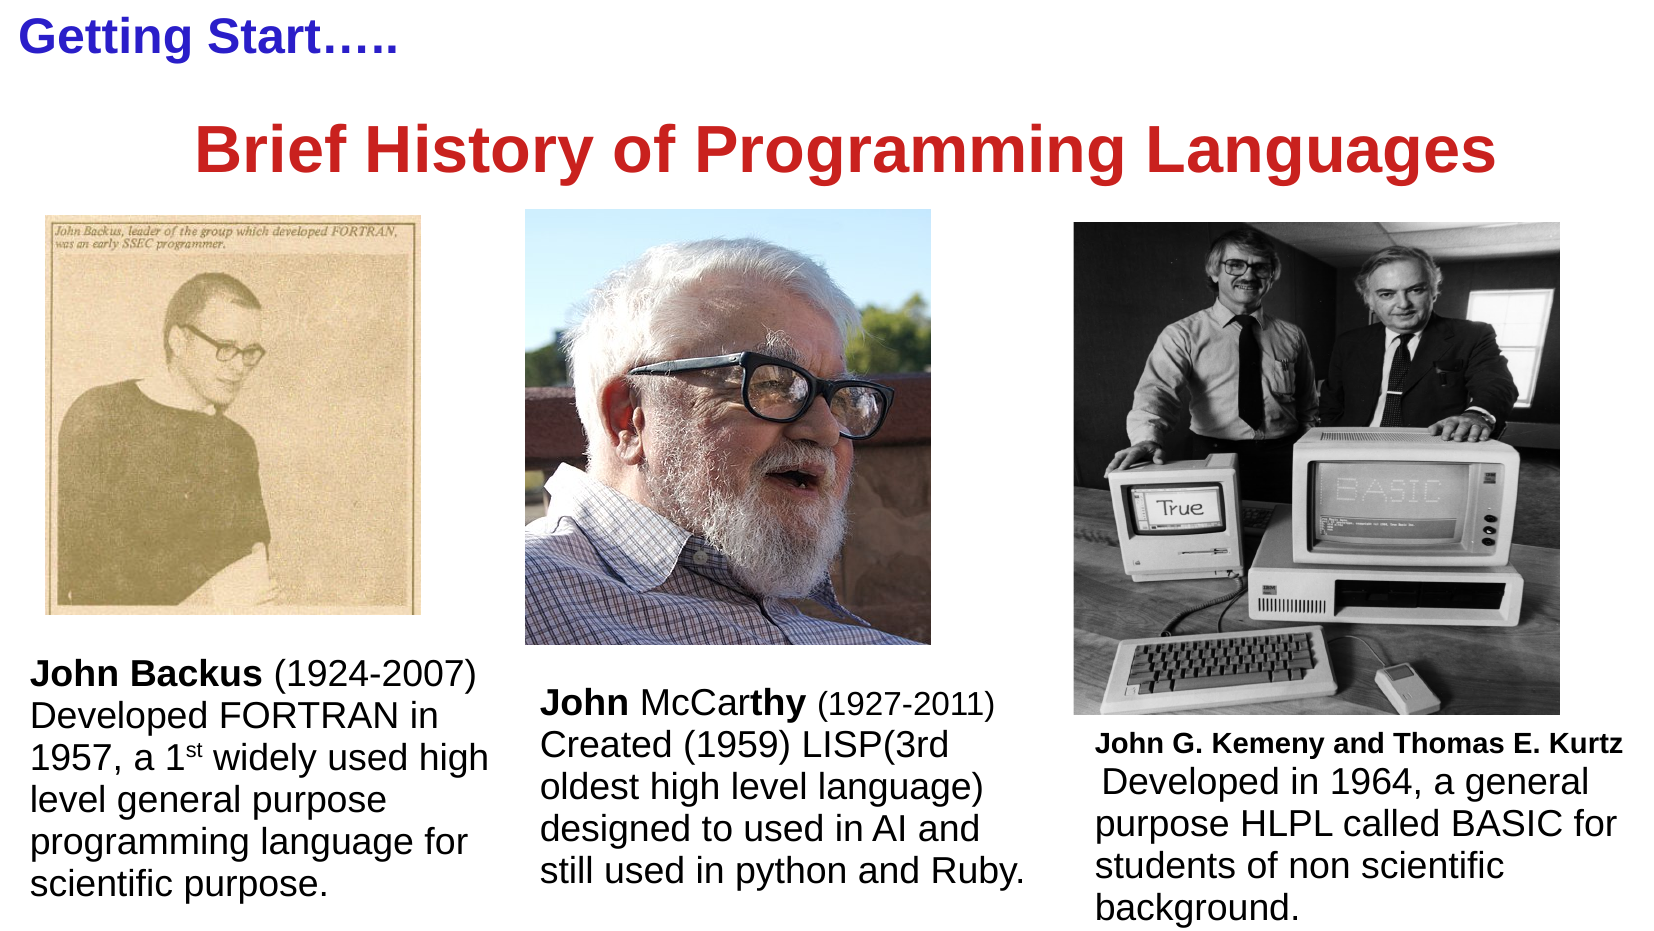

Getting Start…..
Brief History of Programming Languages
John Backus (1924-2007)
Developed FORTRAN in 1957, a 1st widely used high level general purpose programming language for scientific purpose.
John McCarthy (1927-2011)
Created (1959) LISP(3rd oldest high level language) designed to used in AI and still used in python and Ruby.
John G. Kemeny and Thomas E. Kurtz
 Developed in 1964, a general purpose HLPL called BASIC for students of non scientific background.